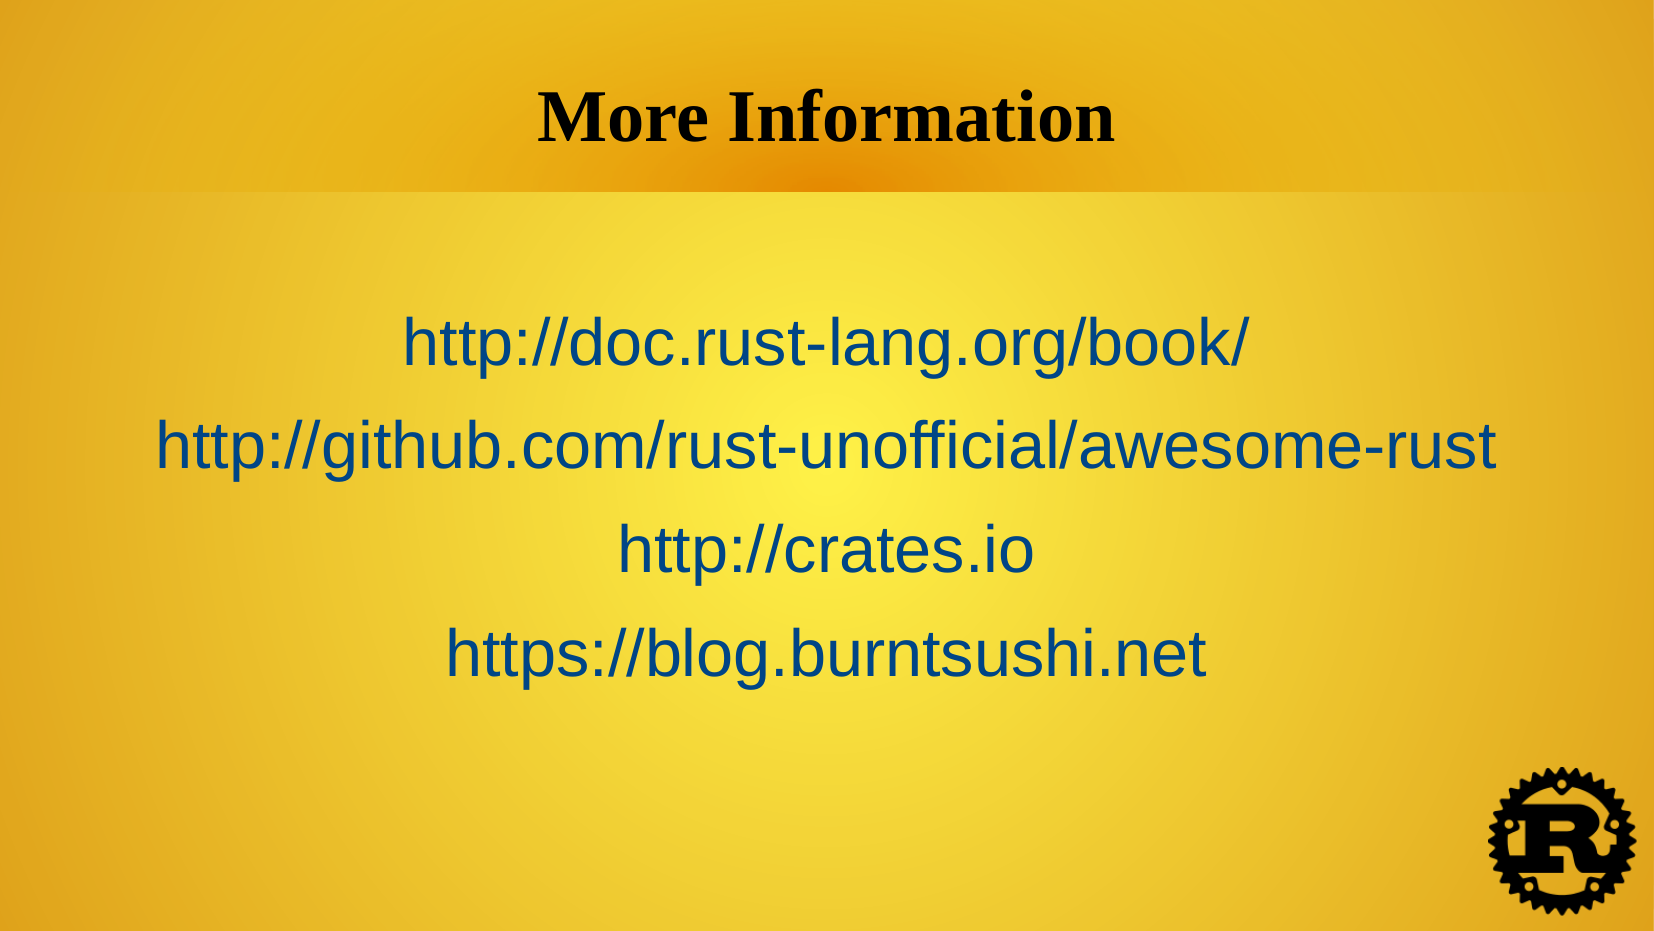

# More Information
http://doc.rust-lang.org/book/
http://github.com/rust-unofficial/awesome-rust
http://crates.io
https://blog.burntsushi.net